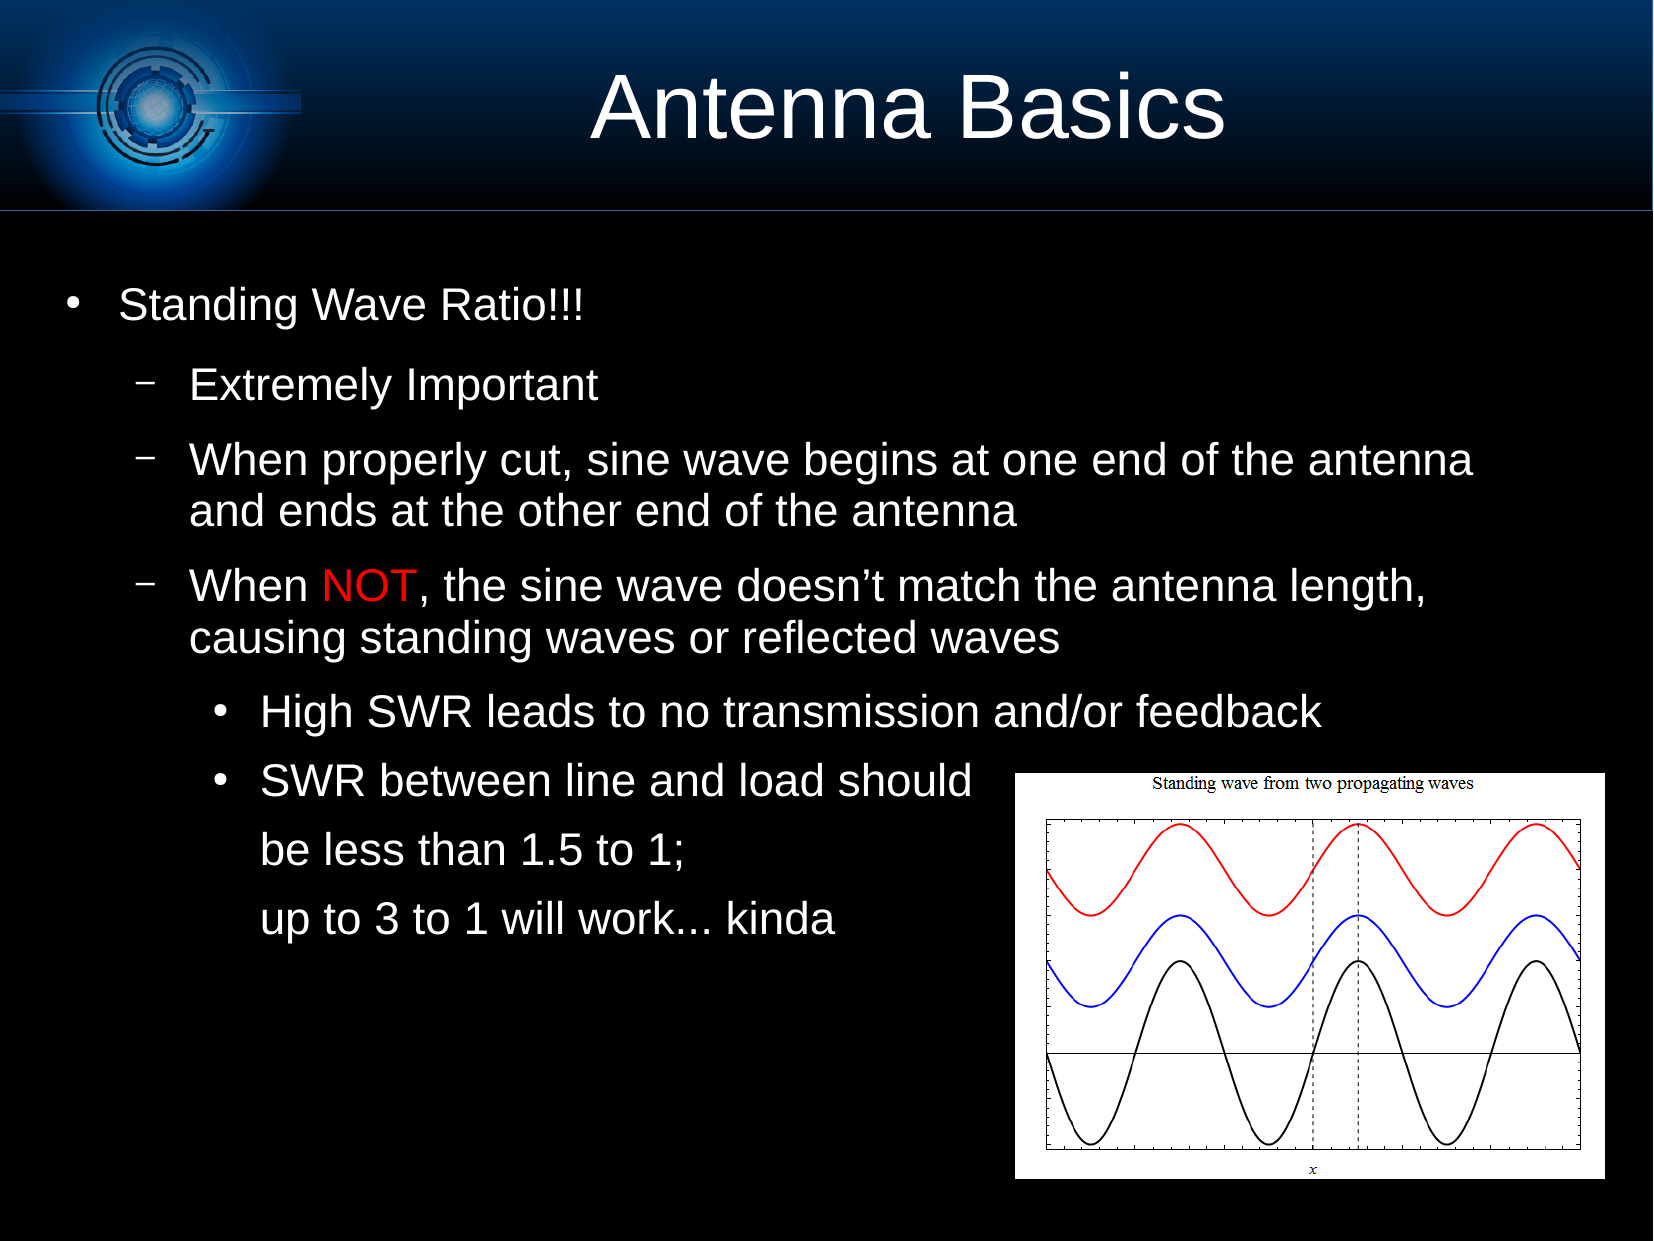

# Antenna Basics
Standing Wave Ratio!!!
Extremely Important
When properly cut, sine wave begins at one end of the antenna and ends at the other end of the antenna
When NOT, the sine wave doesn’t match the antenna length, causing standing waves or reflected waves
High SWR leads to no transmission and/or feedback
SWR between line and load should
be less than 1.5 to 1;
up to 3 to 1 will work... kinda